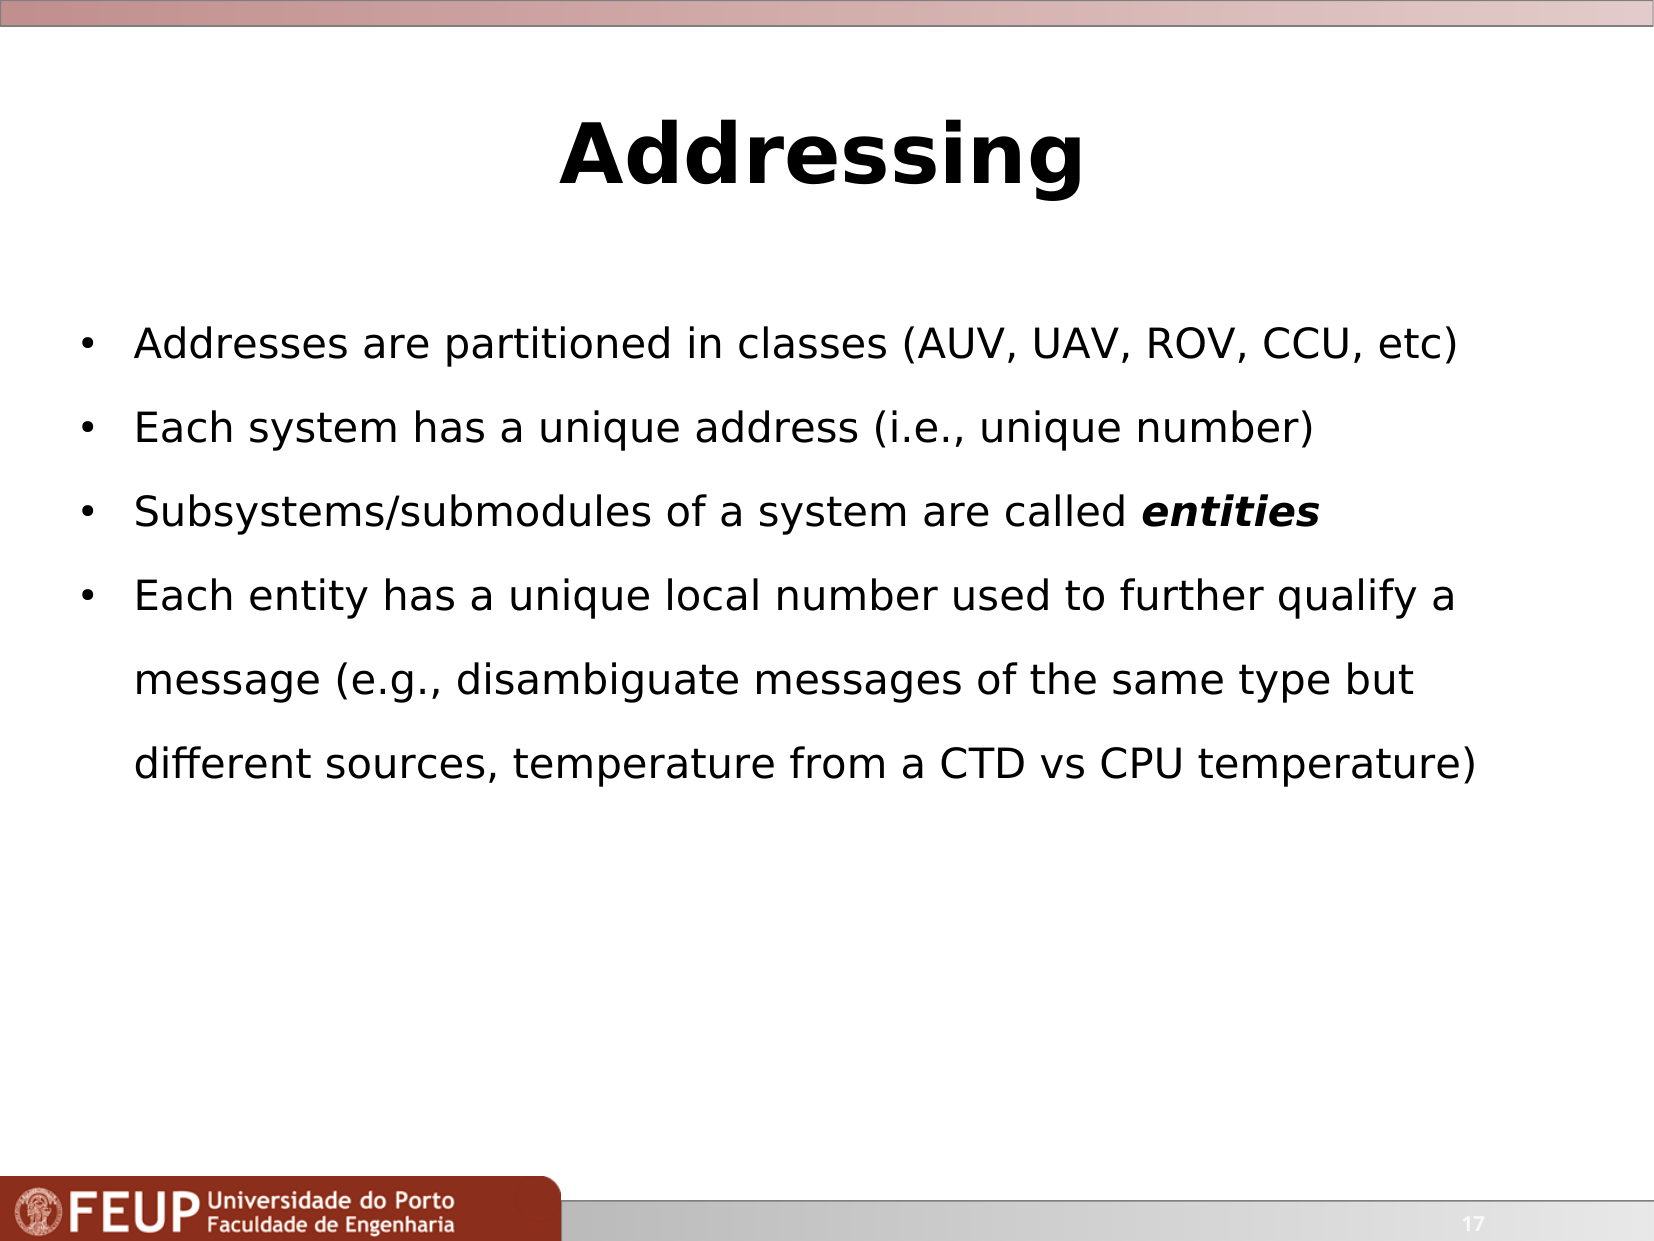

# Addressing
Addresses are partitioned in classes (AUV, UAV, ROV, CCU, etc)
Each system has a unique address (i.e., unique number)
Subsystems/submodules of a system are called entities
Each entity has a unique local number used to further qualify a message (e.g., disambiguate messages of the same type but different sources, temperature from a CTD vs CPU temperature)